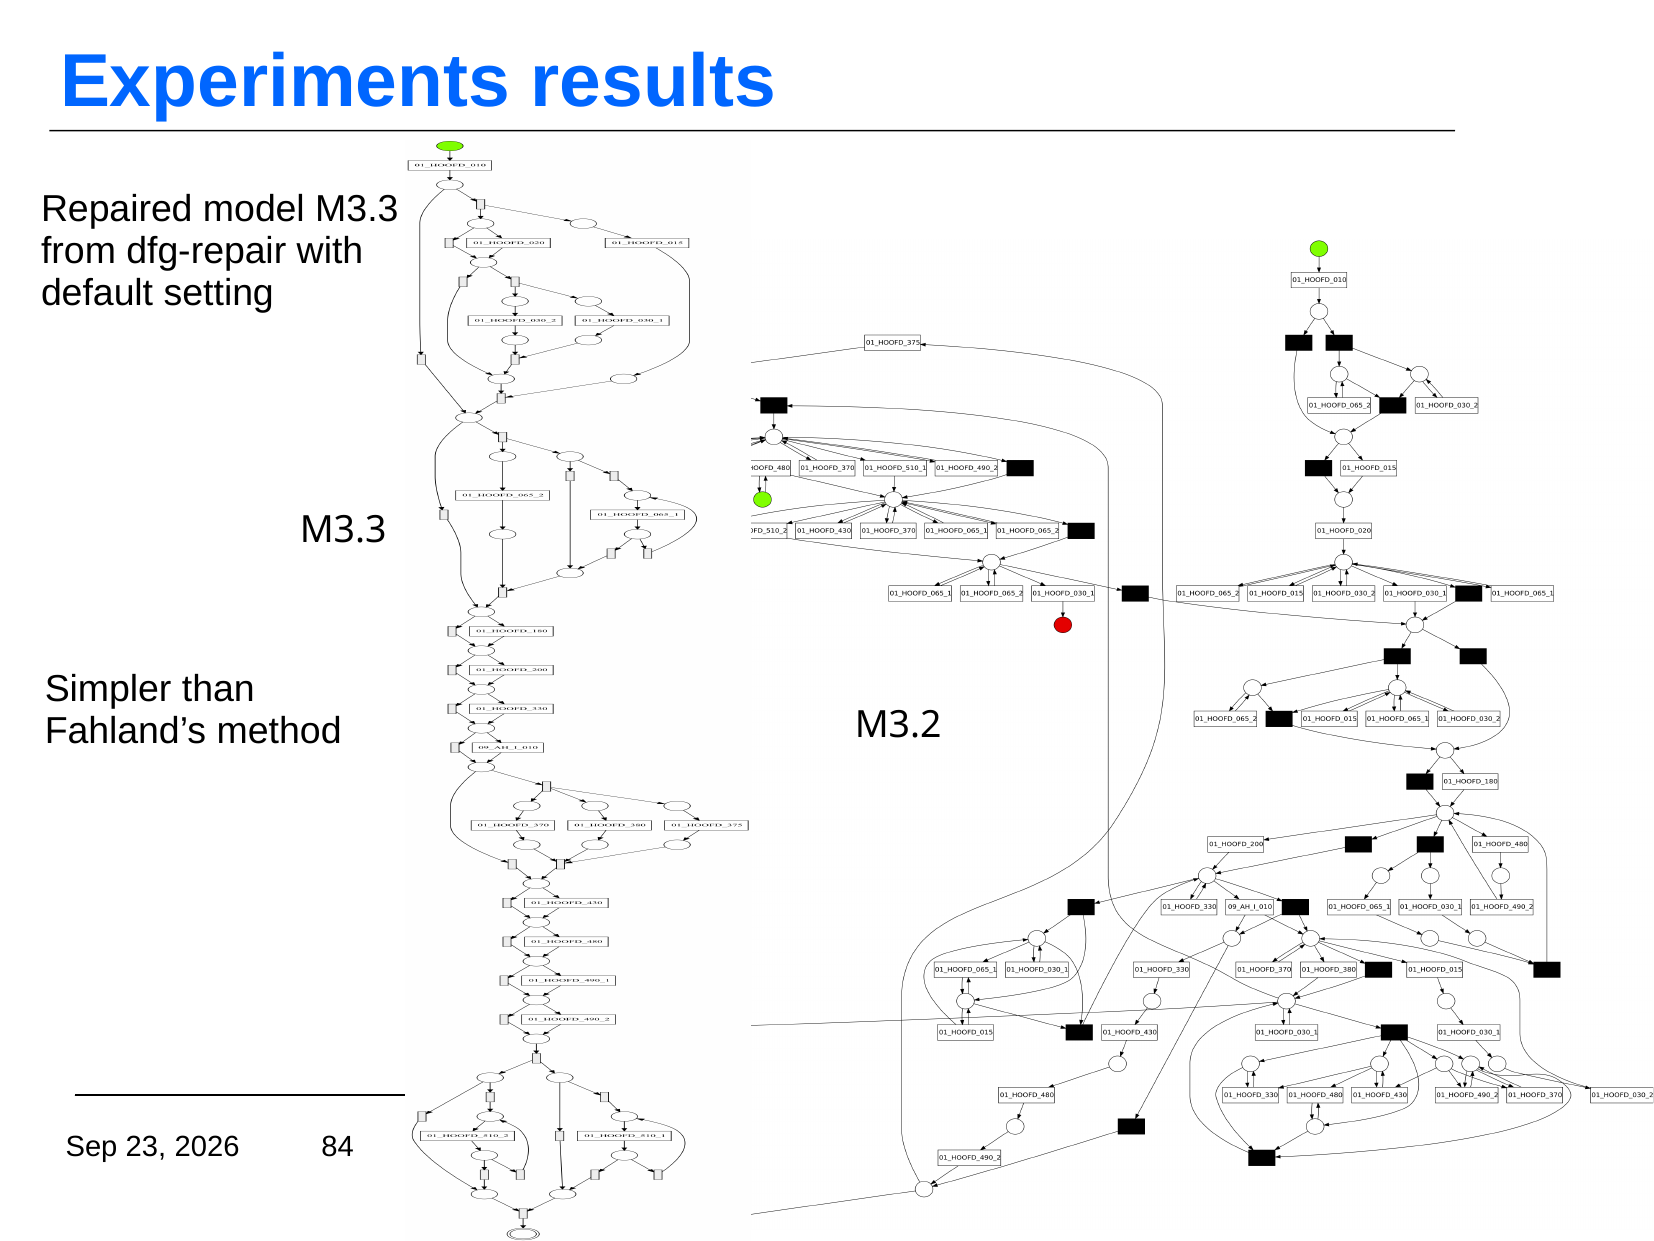

# Experiments results
Repaired model M3.3 from dfg-repair with default setting
M3.3
Simpler than Fahland’s method
M3.2